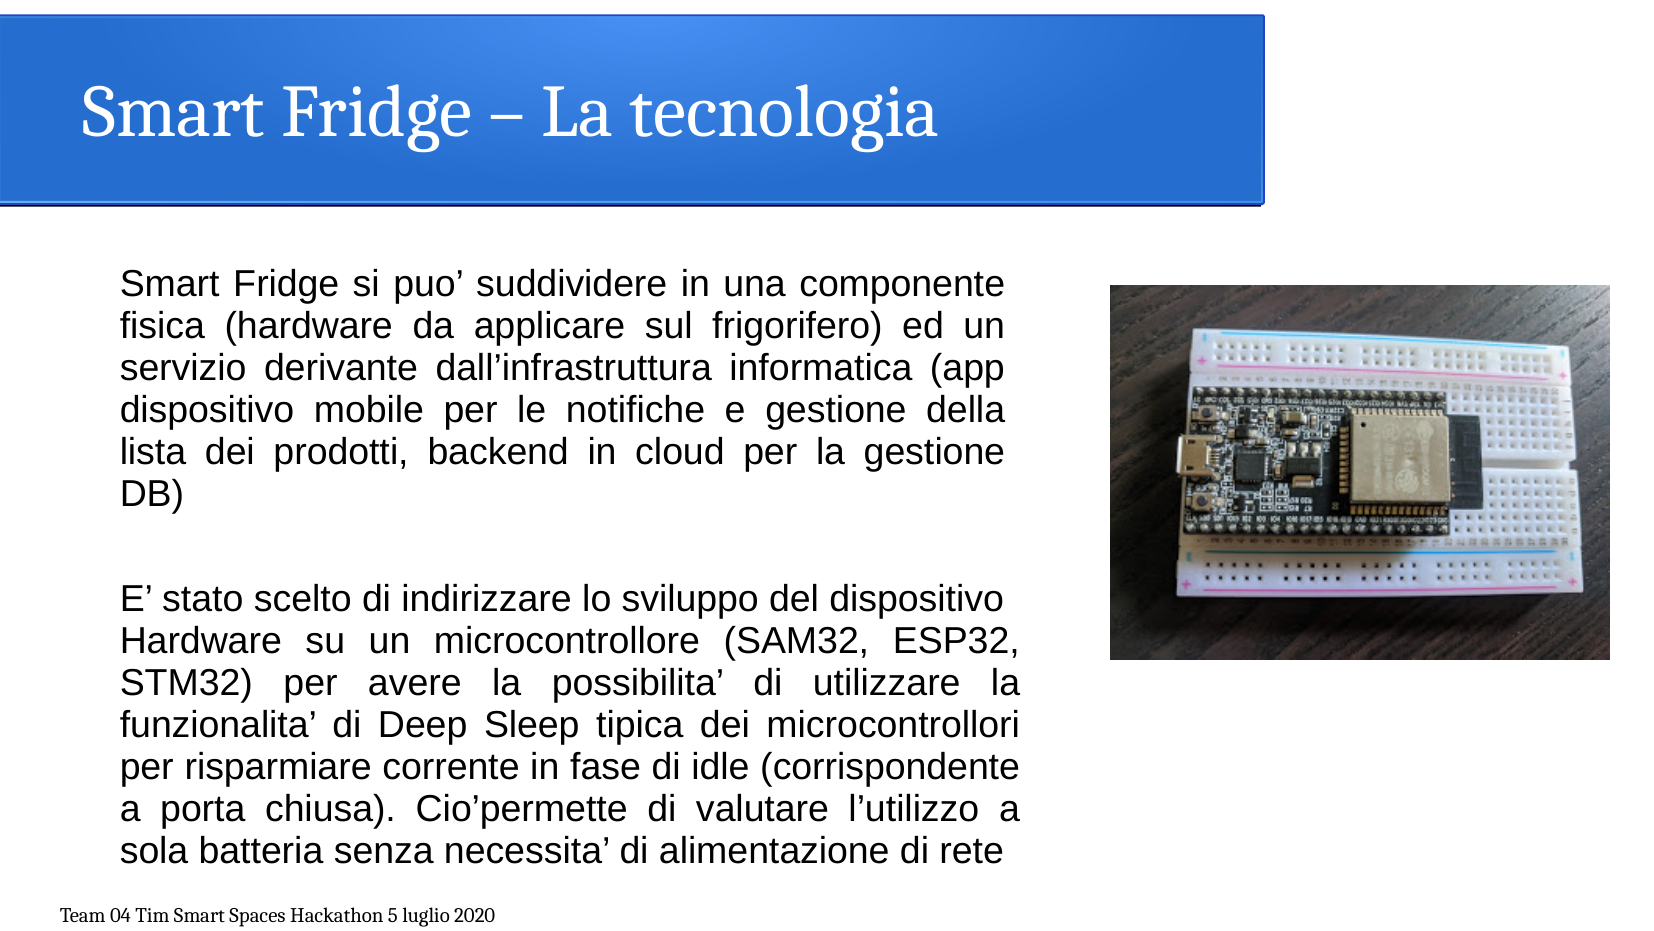

# Smart Fridge – La tecnologia
Smart Fridge si puo’ suddividere in una componente fisica (hardware da applicare sul frigorifero) ed un servizio derivante dall’infrastruttura informatica (app dispositivo mobile per le notifiche e gestione della lista dei prodotti, backend in cloud per la gestione DB)
E’ stato scelto di indirizzare lo sviluppo del dispositivo
Hardware su un microcontrollore (SAM32, ESP32, STM32) per avere la possibilita’ di utilizzare la funzionalita’ di Deep Sleep tipica dei microcontrollori per risparmiare corrente in fase di idle (corrispondente a porta chiusa). Cio’permette di valutare l’utilizzo a sola batteria senza necessita’ di alimentazione di rete
Team 04 Tim Smart Spaces Hackathon 5 luglio 2020